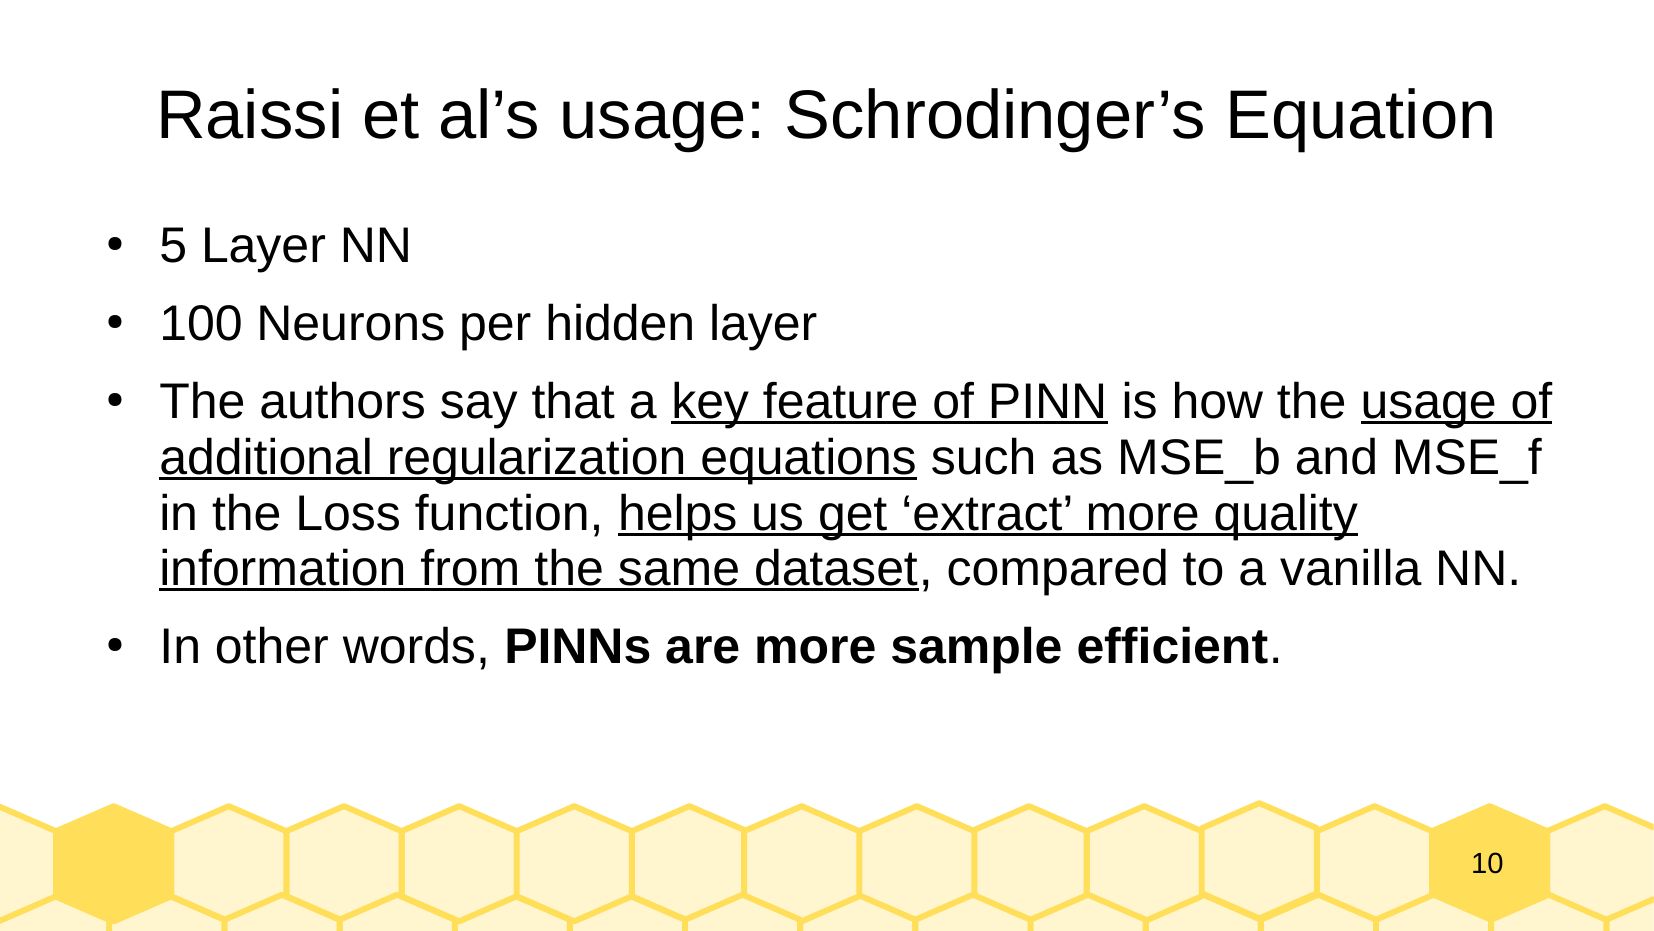

# Raissi et al’s usage: Schrodinger’s Equation
5 Layer NN
100 Neurons per hidden layer
The authors say that a key feature of PINN is how the usage of additional regularization equations such as MSE_b and MSE_f in the Loss function, helps us get ‘extract’ more quality information from the same dataset, compared to a vanilla NN.
In other words, PINNs are more sample efficient.